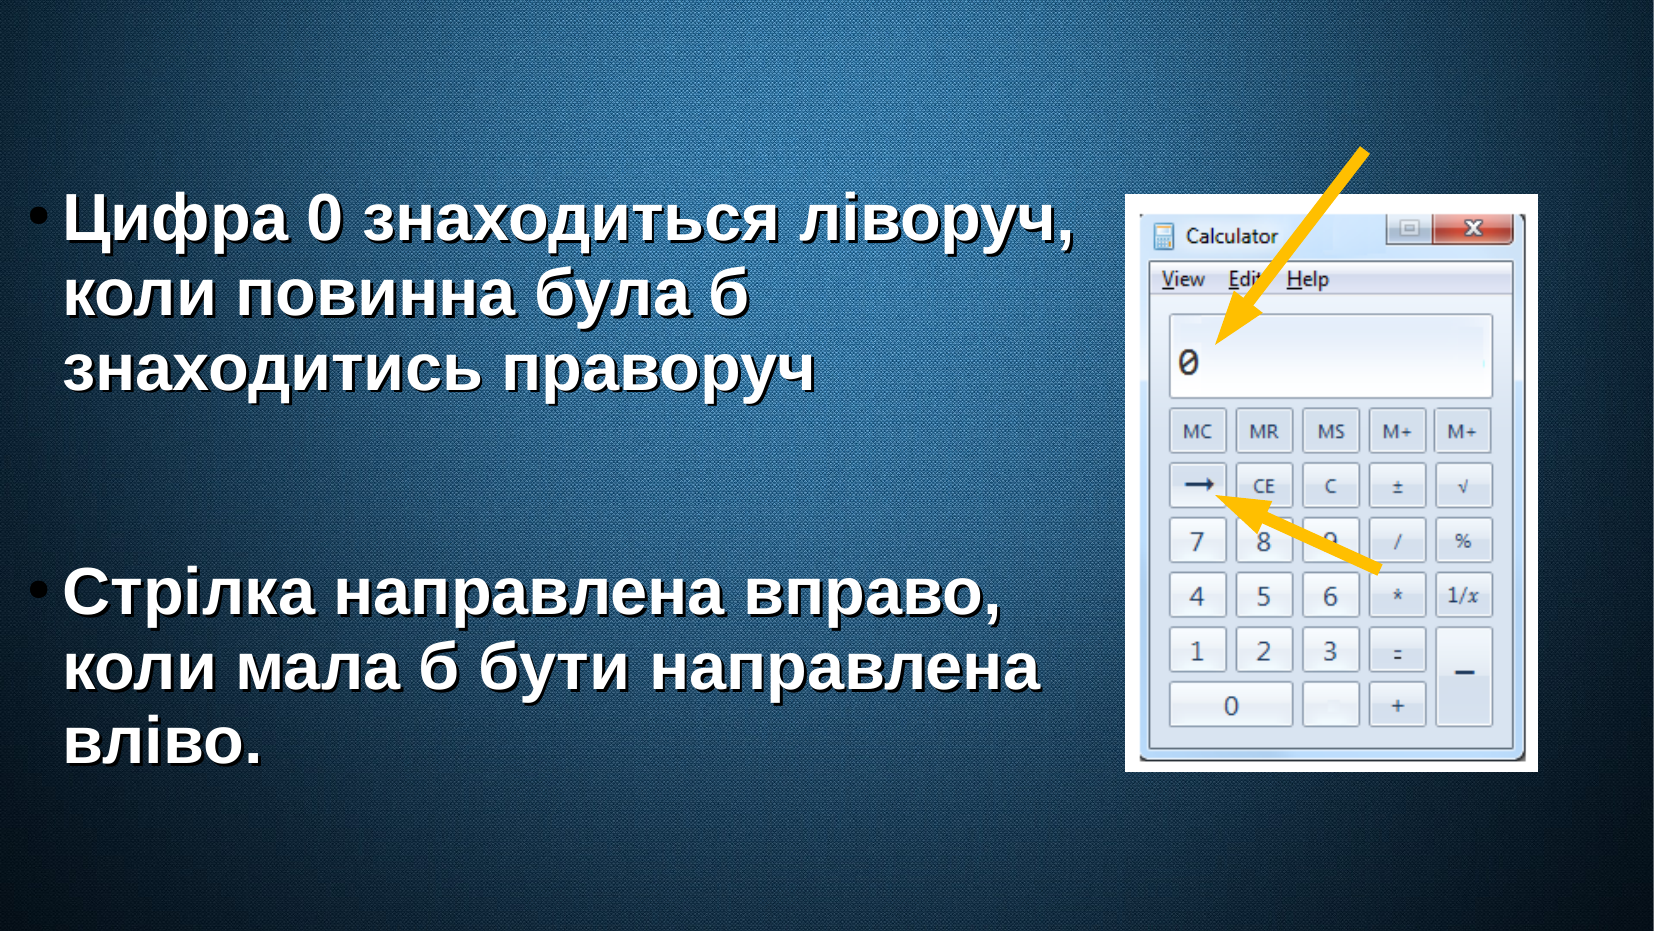

# Цифра 0 знаходиться ліворуч, коли повинна була б знаходитись праворуч
Стрілка направлена вправо, коли мала б бути направлена вліво.